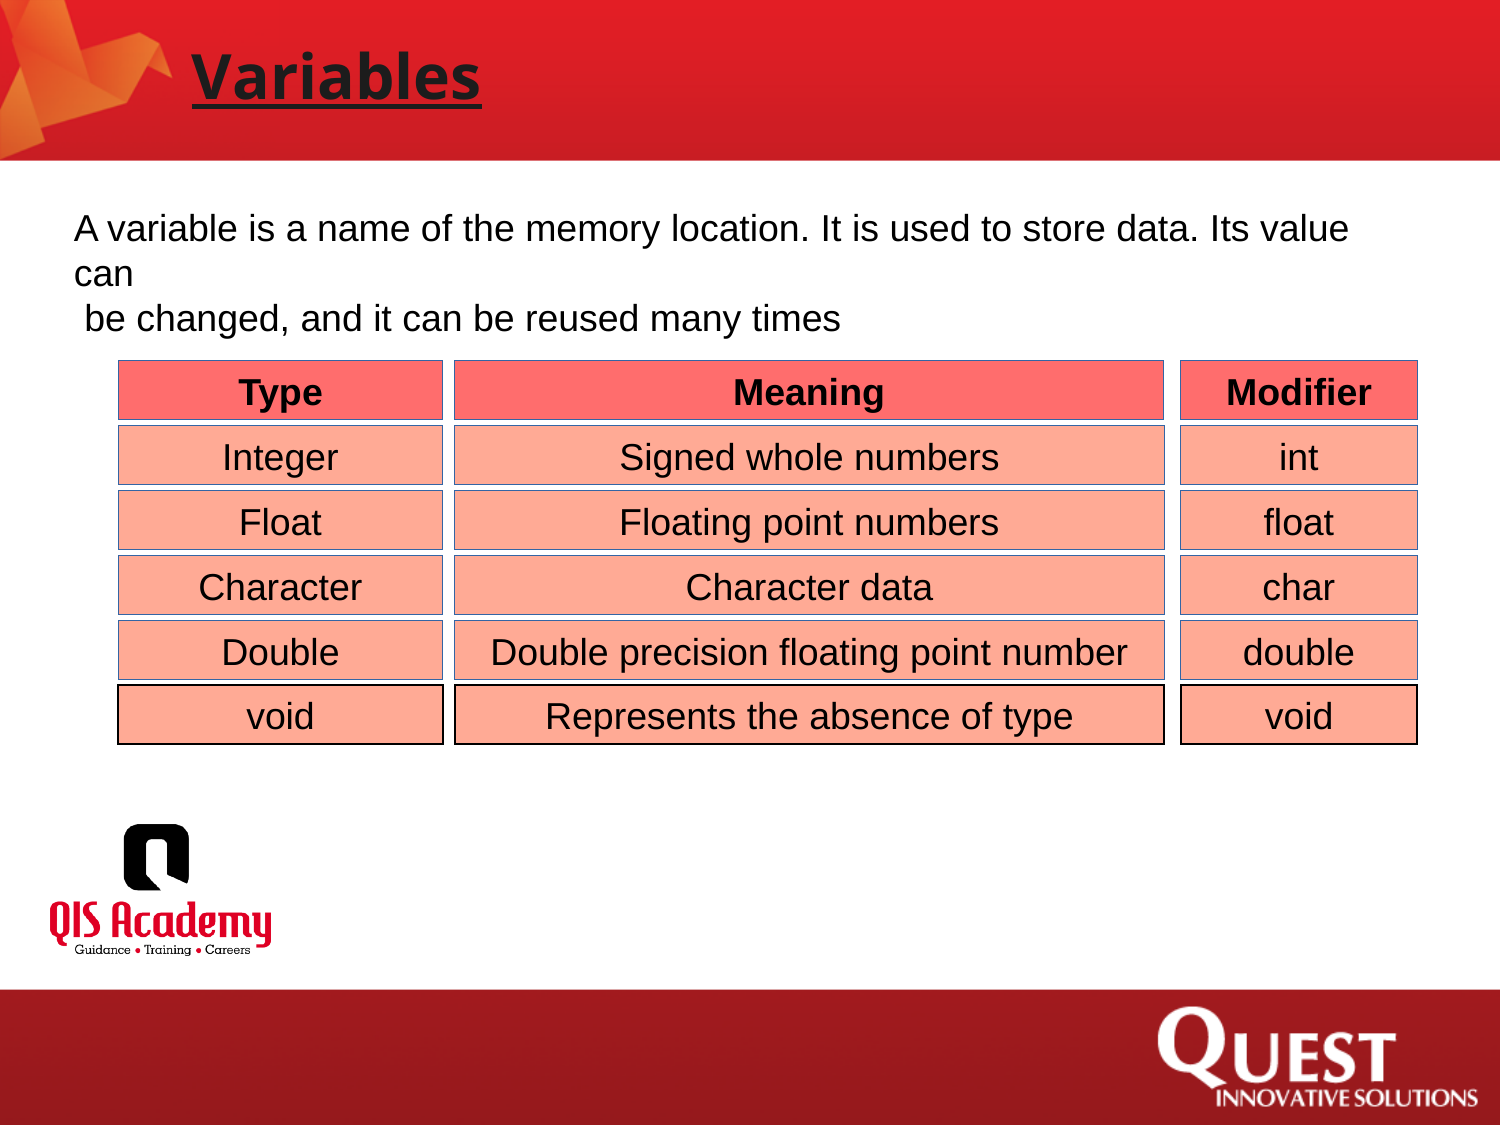

# Variables
A variable is a name of the memory location. It is used to store data. Its value can
 be changed, and it can be reused many times
Type
Meaning
Modifier
Integer
Signed whole numbers
int
Float
Floating point numbers
float
Character
Character data
char
Double
Double precision floating point number
double
void
Represents the absence of type
void